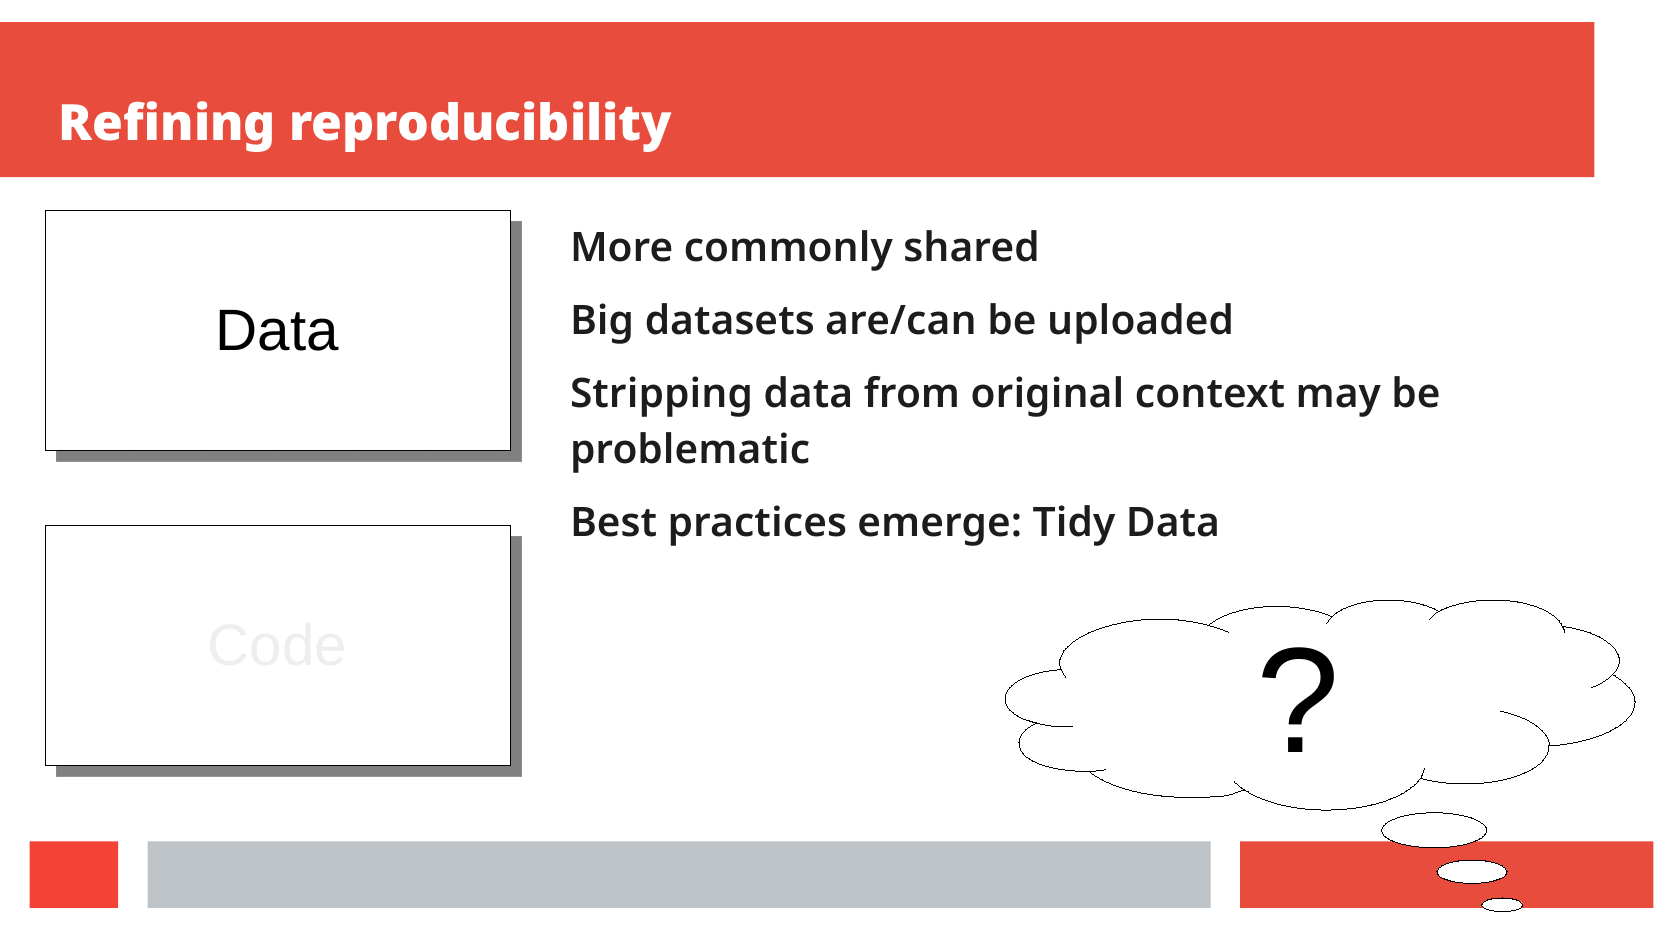

# Refining reproducibility
Data
More commonly shared
Big datasets are/can be uploaded
Stripping data from original context may be problematic
Best practices emerge: Tidy Data
Code
?